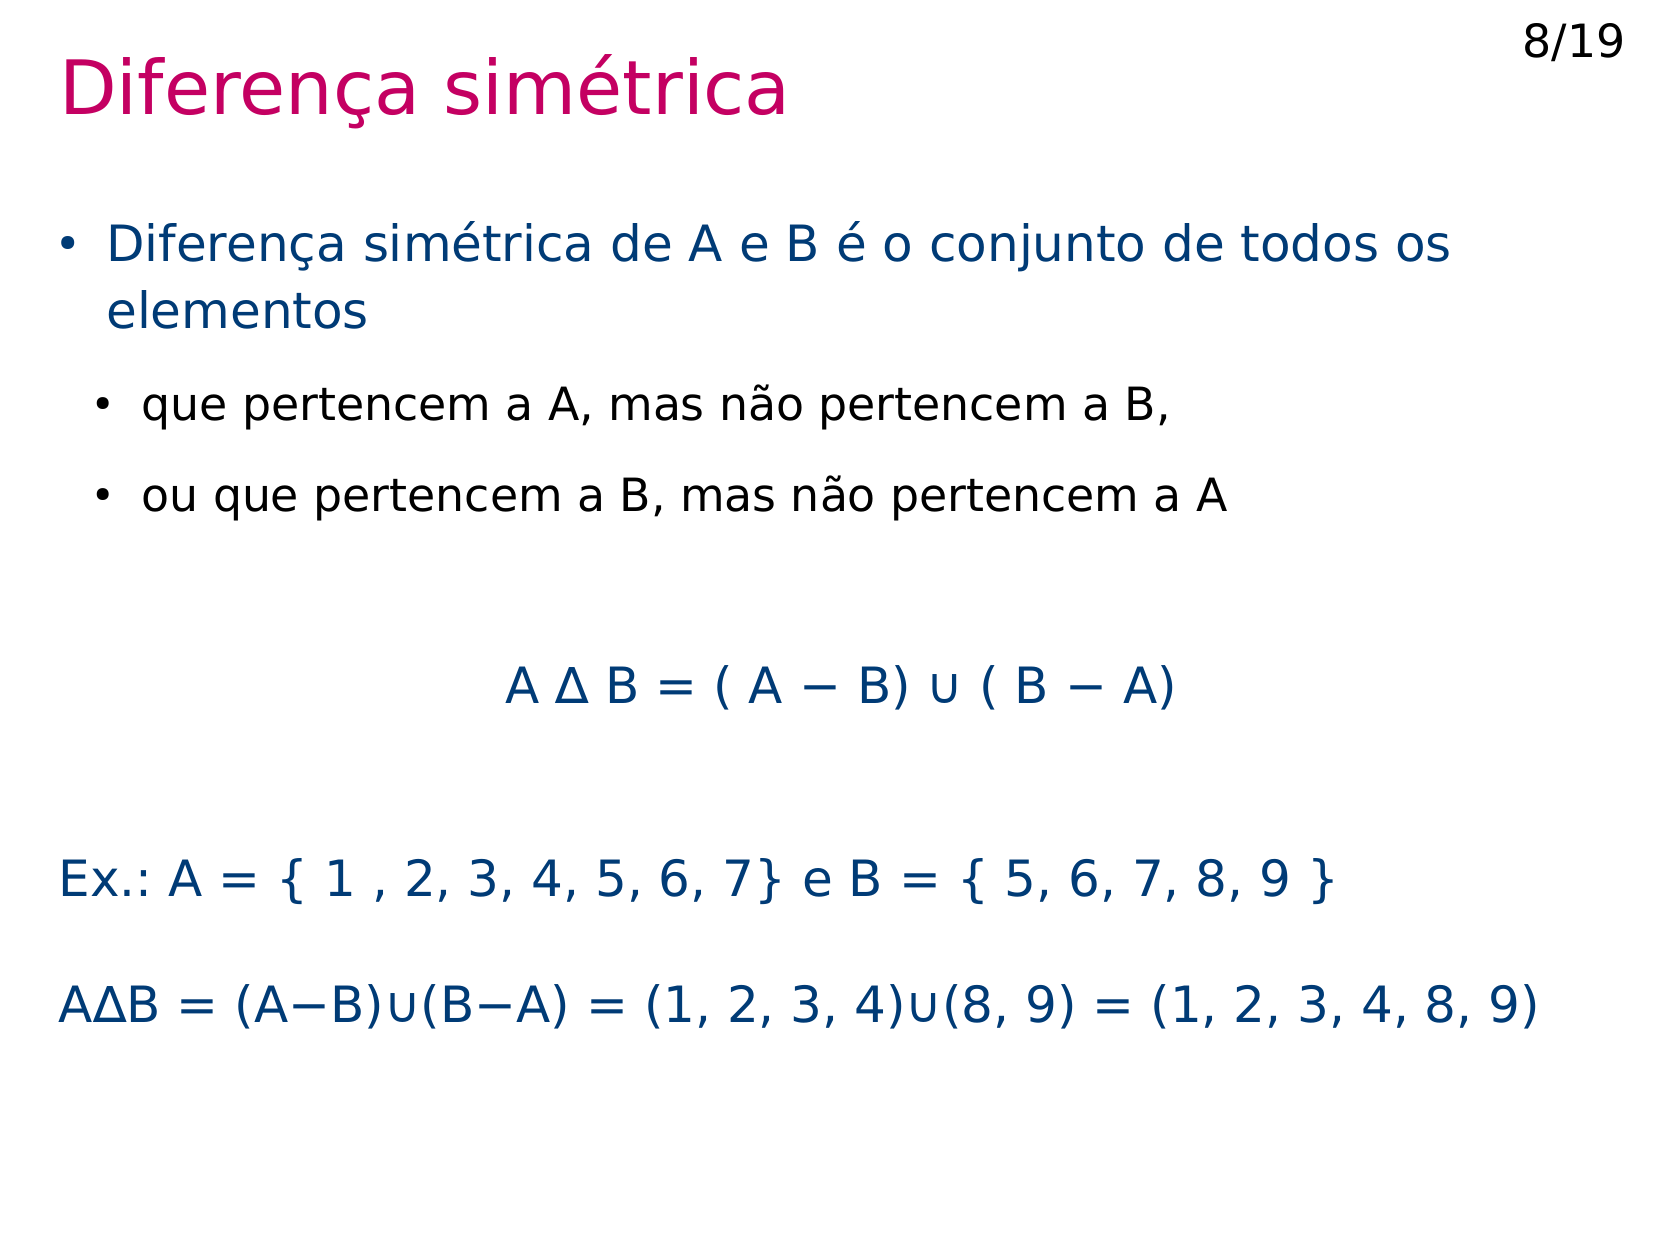

8
# Diferença simétrica
Diferença simétrica de A e B é o conjunto de todos os elementos
que pertencem a A, mas não pertencem a B,
ou que pertencem a B, mas não pertencem a A
A ∆ B = ( A − B) ∪ ( B − A)
Ex.: A = { 1 , 2, 3, 4, 5, 6, 7} e B = { 5, 6, 7, 8, 9 }
A∆B = (A−B)∪(B−A) = (1, 2, 3, 4)∪(8, 9) = (1, 2, 3, 4, 8, 9)